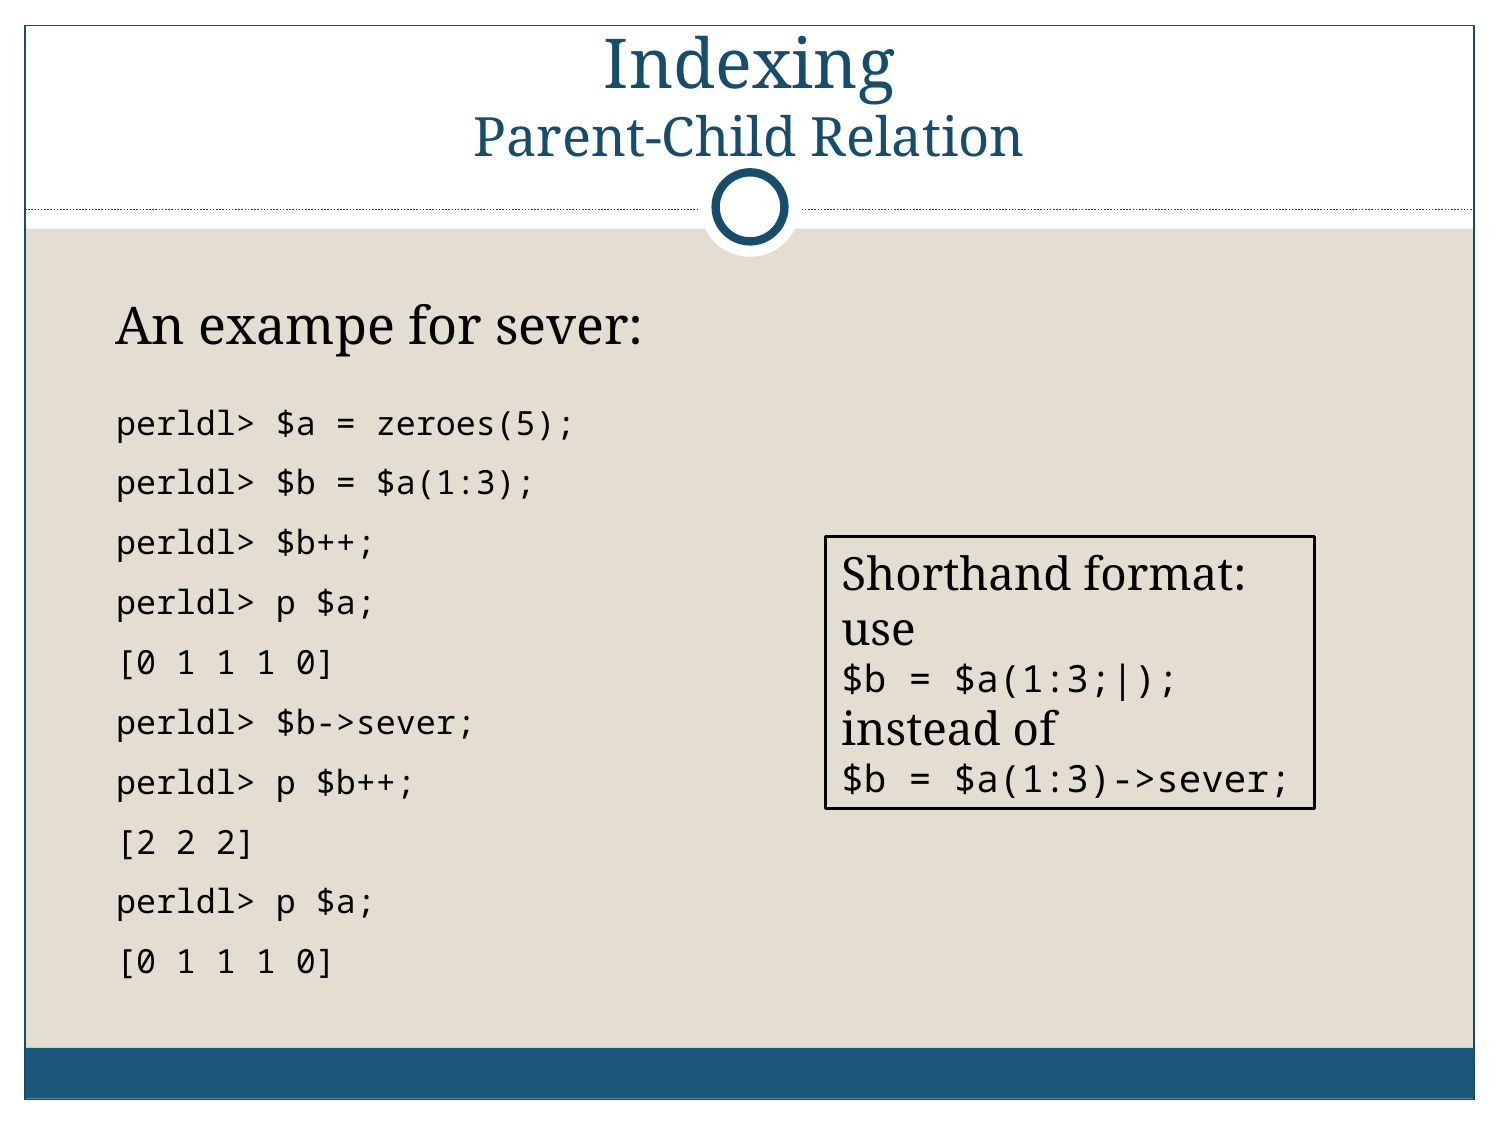

# Indexing Parent-Child Relation
An exampe for sever:
perldl> $a = zeroes(5);
perldl> $b = $a(1:3);
perldl> $b++;
perldl> p $a;
[0 1 1 1 0]
perldl> $b->sever;
perldl> p $b++;
[2 2 2]
perldl> p $a;
[0 1 1 1 0]
Shorthand format:
use
$b = $a(1:3;|);
instead of
$b = $a(1:3)->sever;